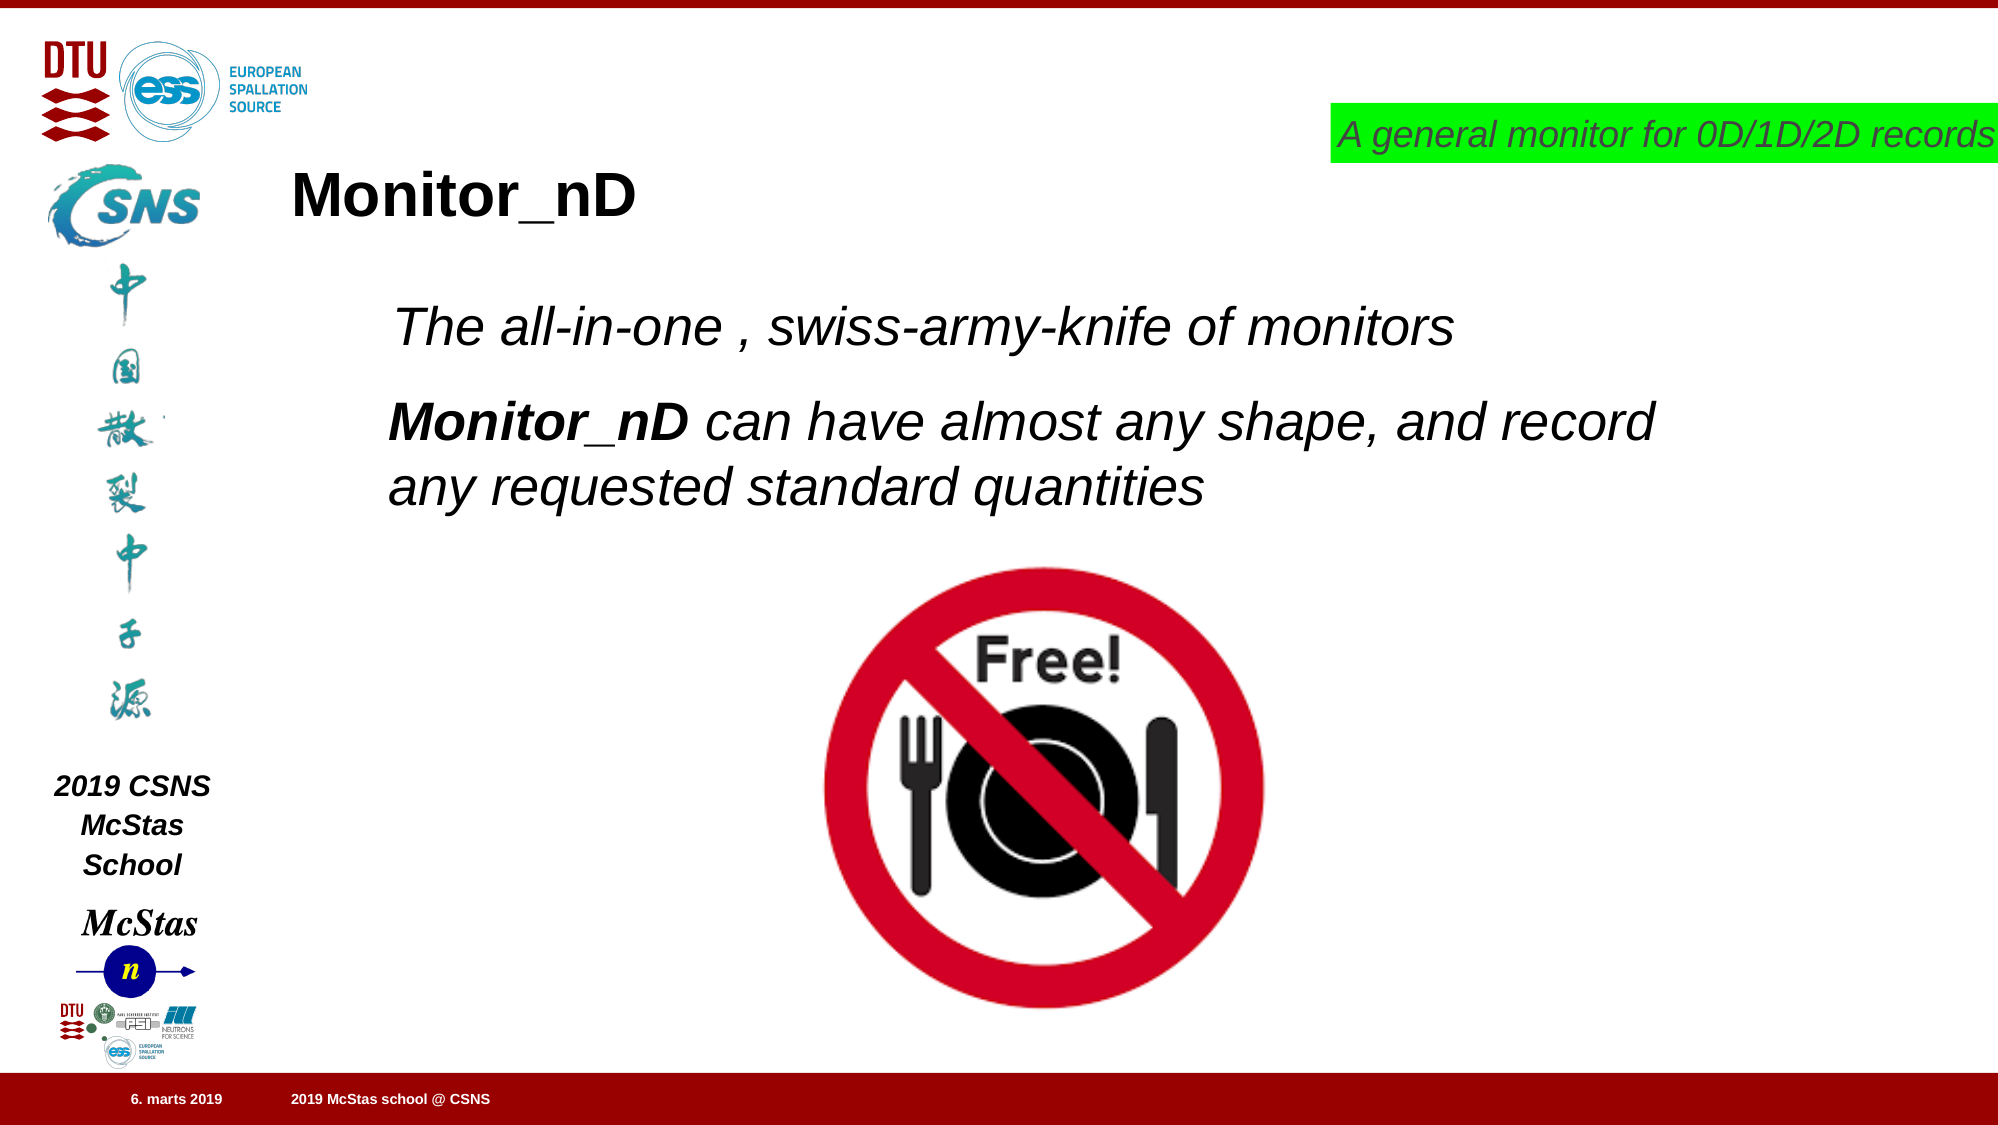

# Monitor_nD
A general monitor for 0D/1D/2D records
The all-in-one , swiss-army-knife of monitors
Monitor_nD can have almost any shape, and record
any requested standard quantities